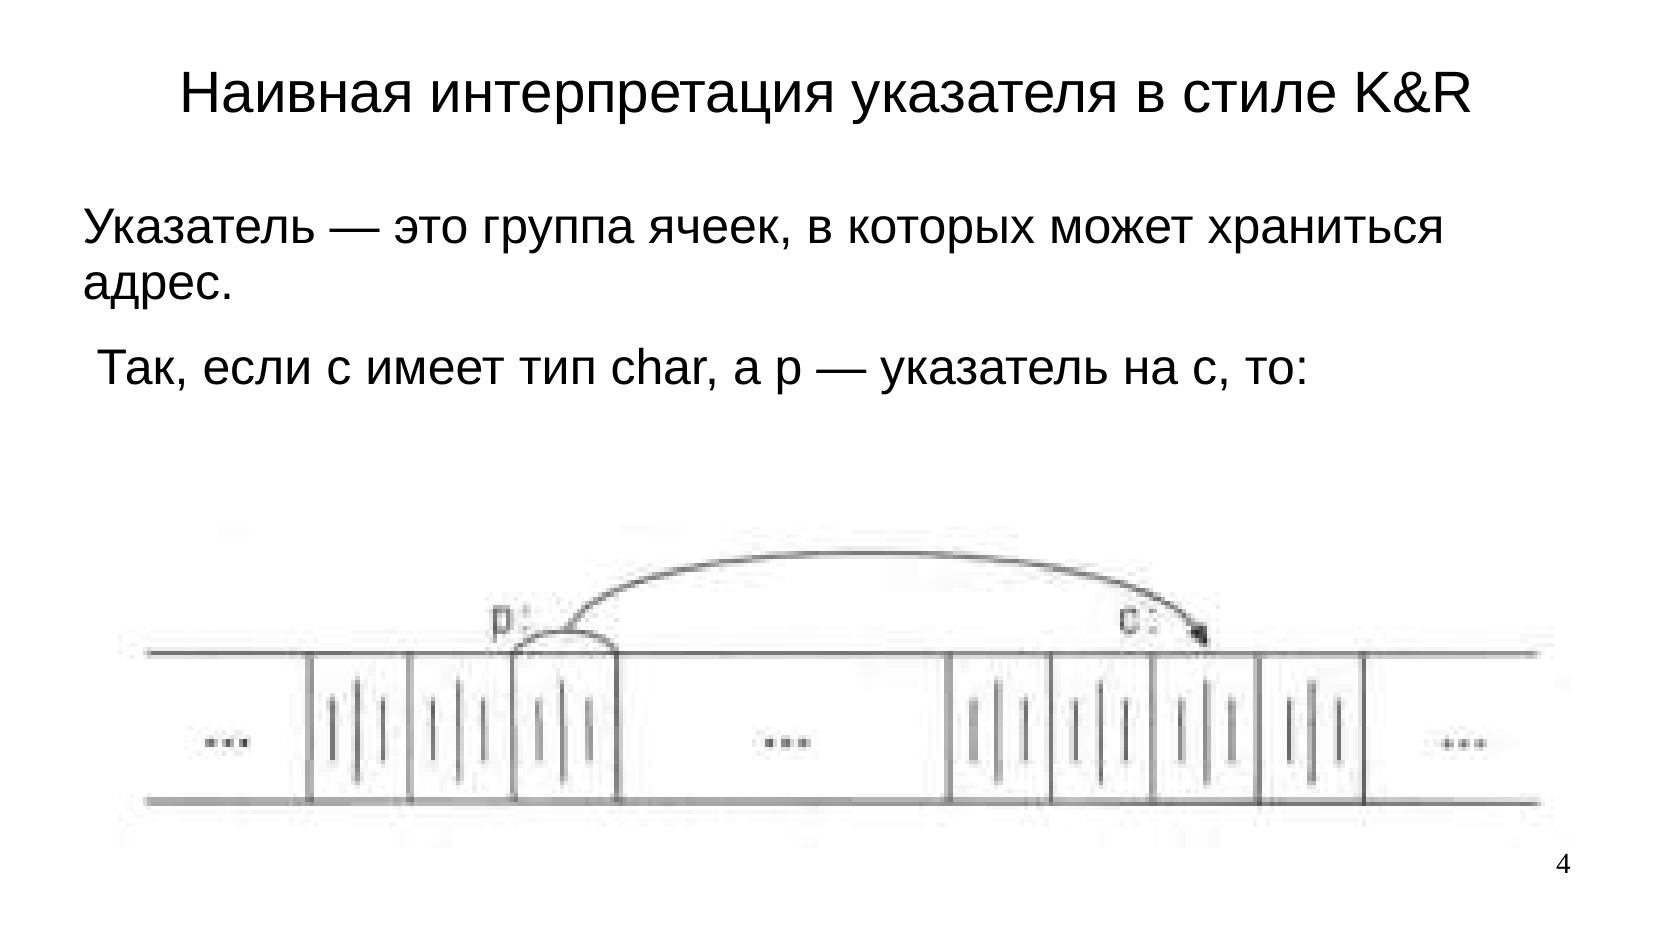

# Наивная интерпретация указателя в стиле K&R
Указатель — это группа ячеек, в которых может храниться адрес.
 Так, если с имеет тип char, а р — указатель на с, то:
4